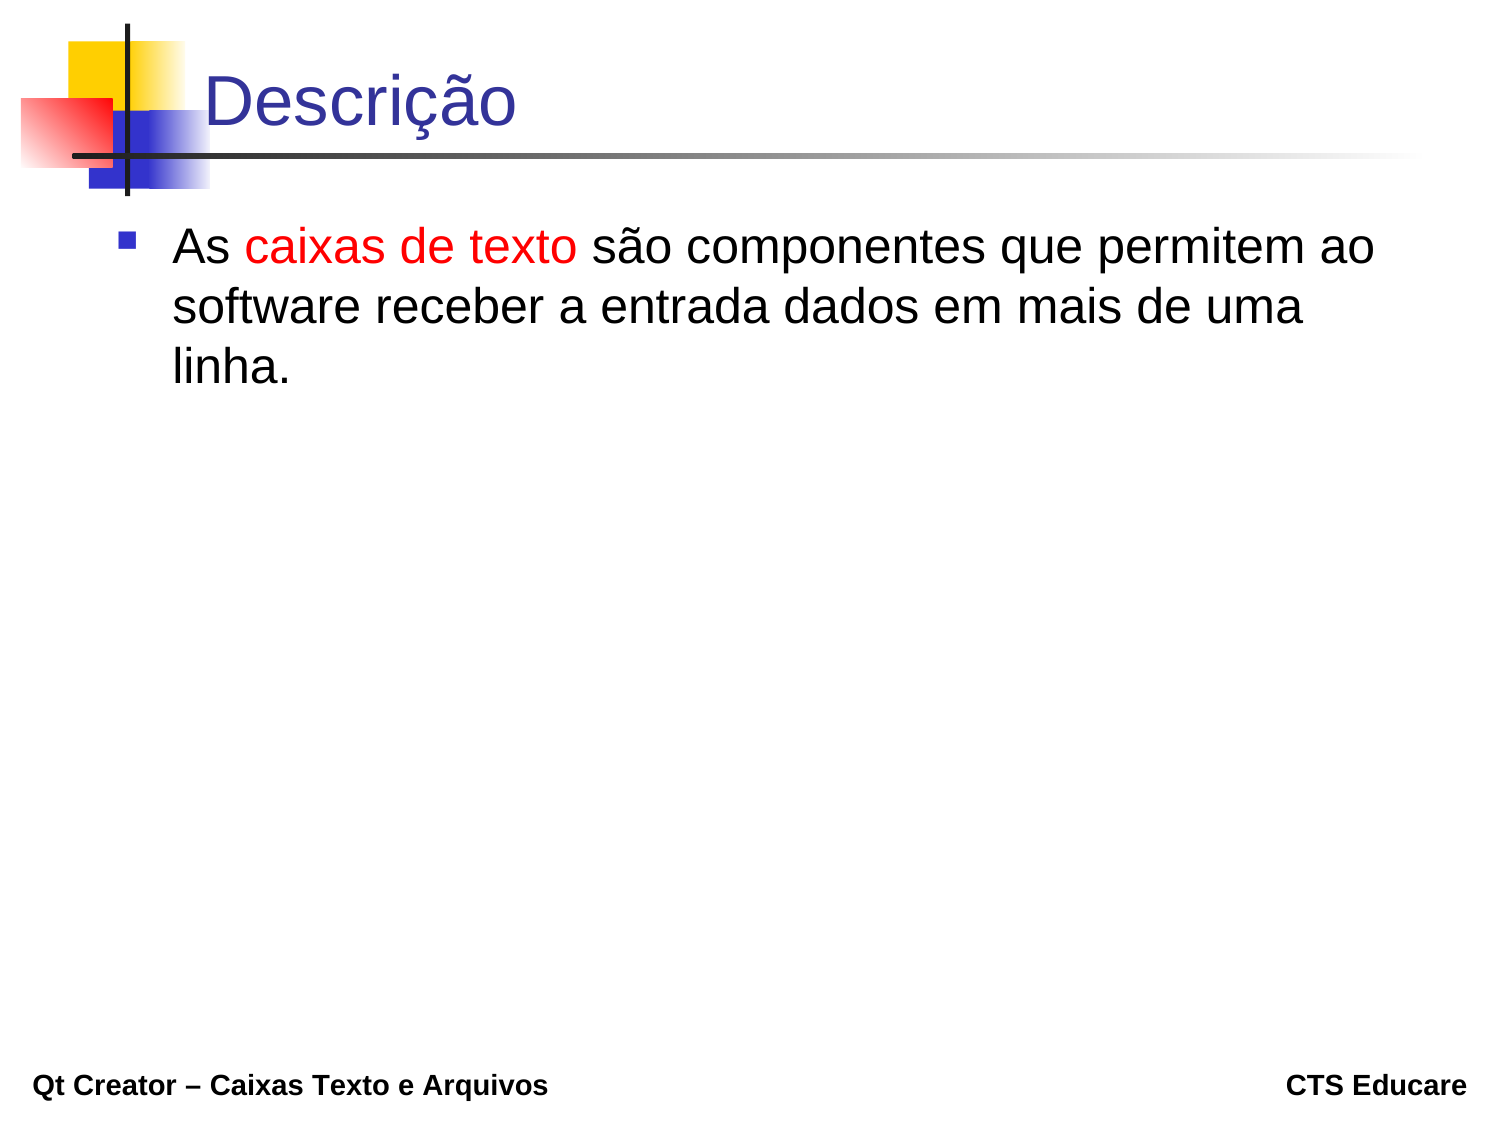

# Descrição
As caixas de texto são componentes que permitem ao software receber a entrada dados em mais de uma linha.